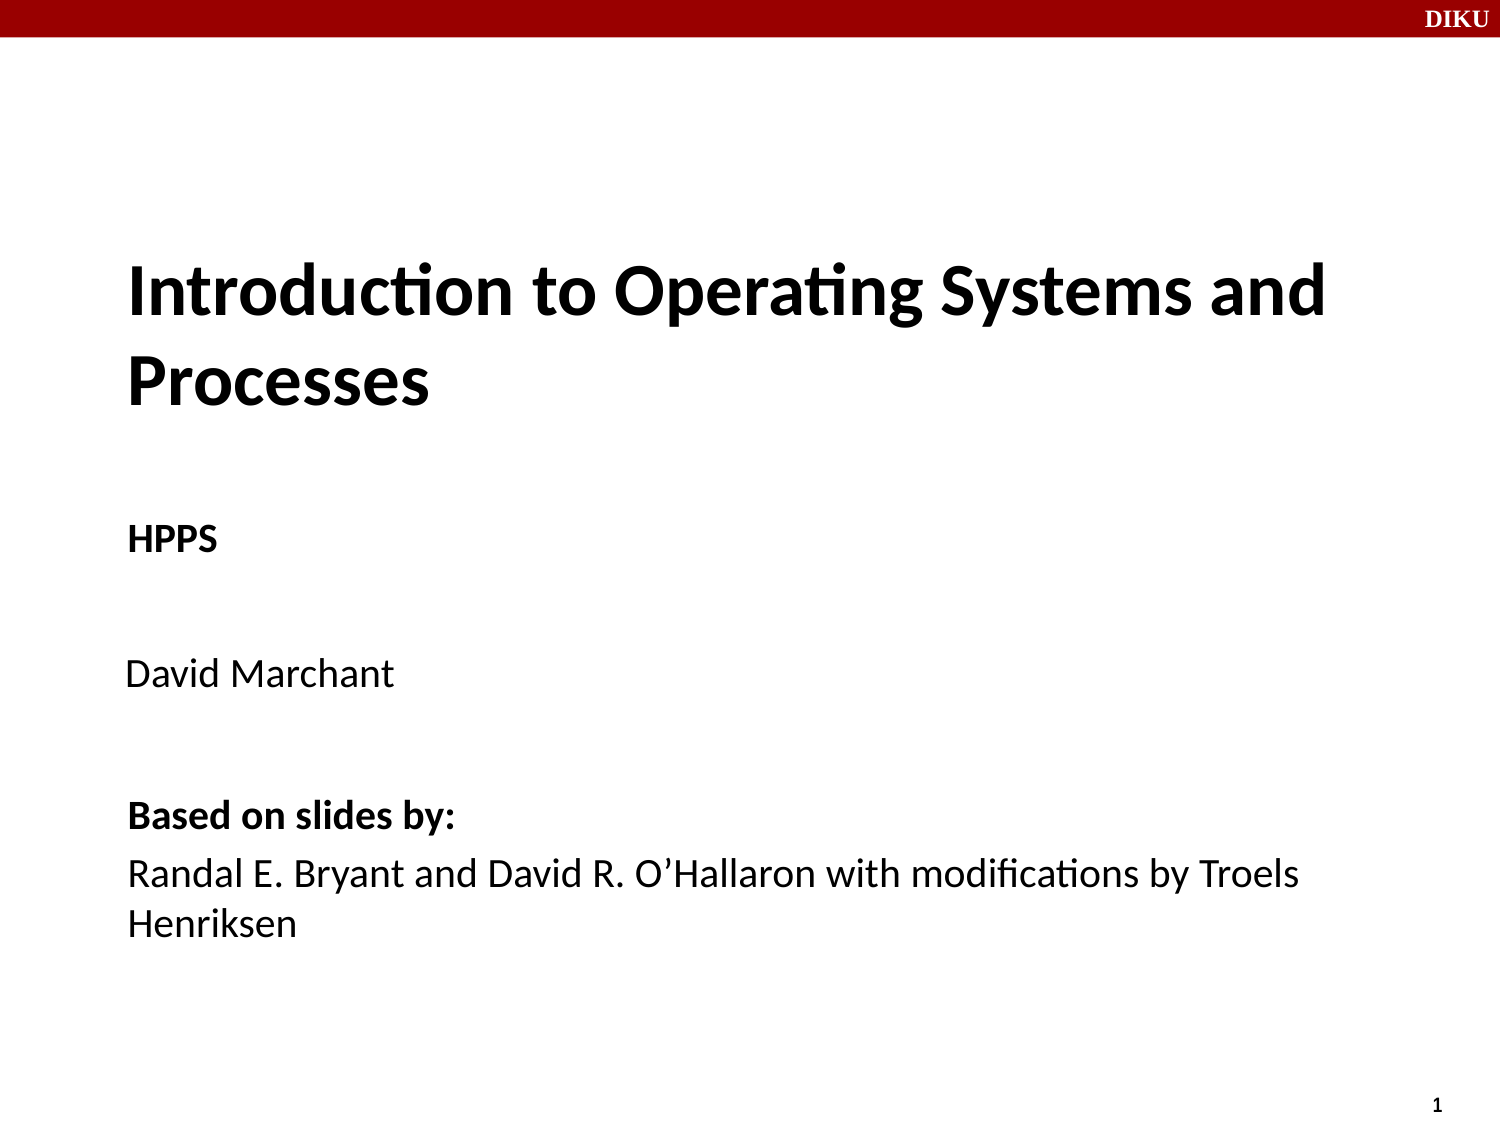

# Introduction to Operating Systems and Processes HPPS
David Marchant
Based on slides by:
Randal E. Bryant and David R. O’Hallaron with modifications by Troels Henriksen